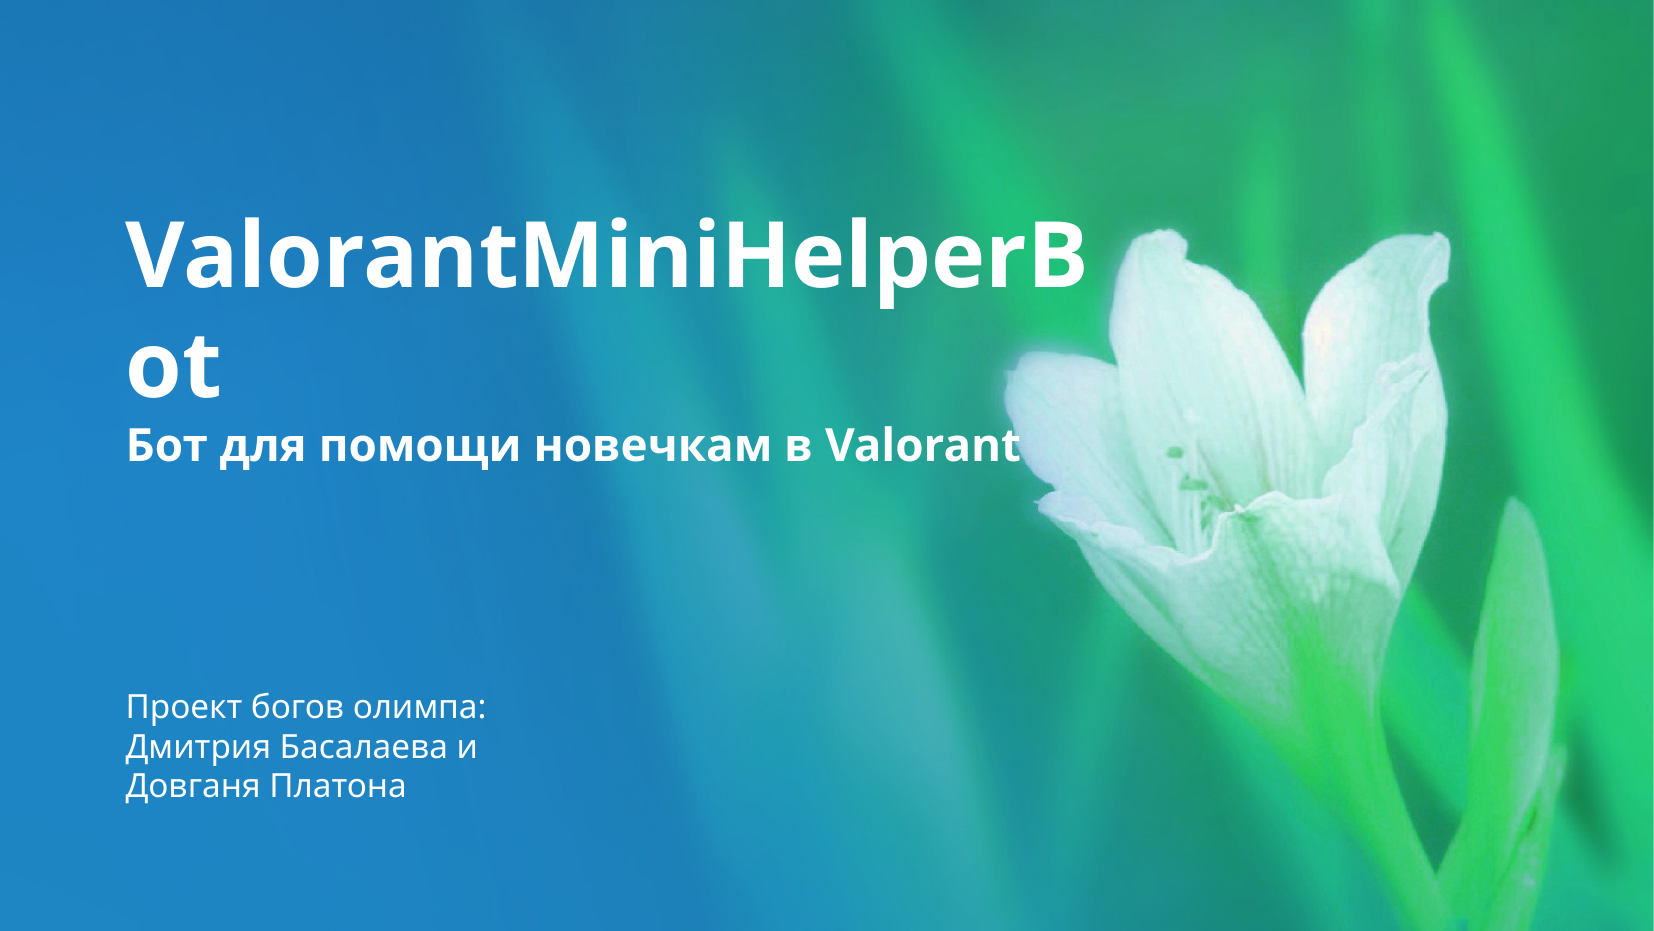

ValorantMiniHelperBot
Бот для помощи новечкам в Valorant
Проект богов олимпа: Дмитрия Басалаева и Довганя Платона